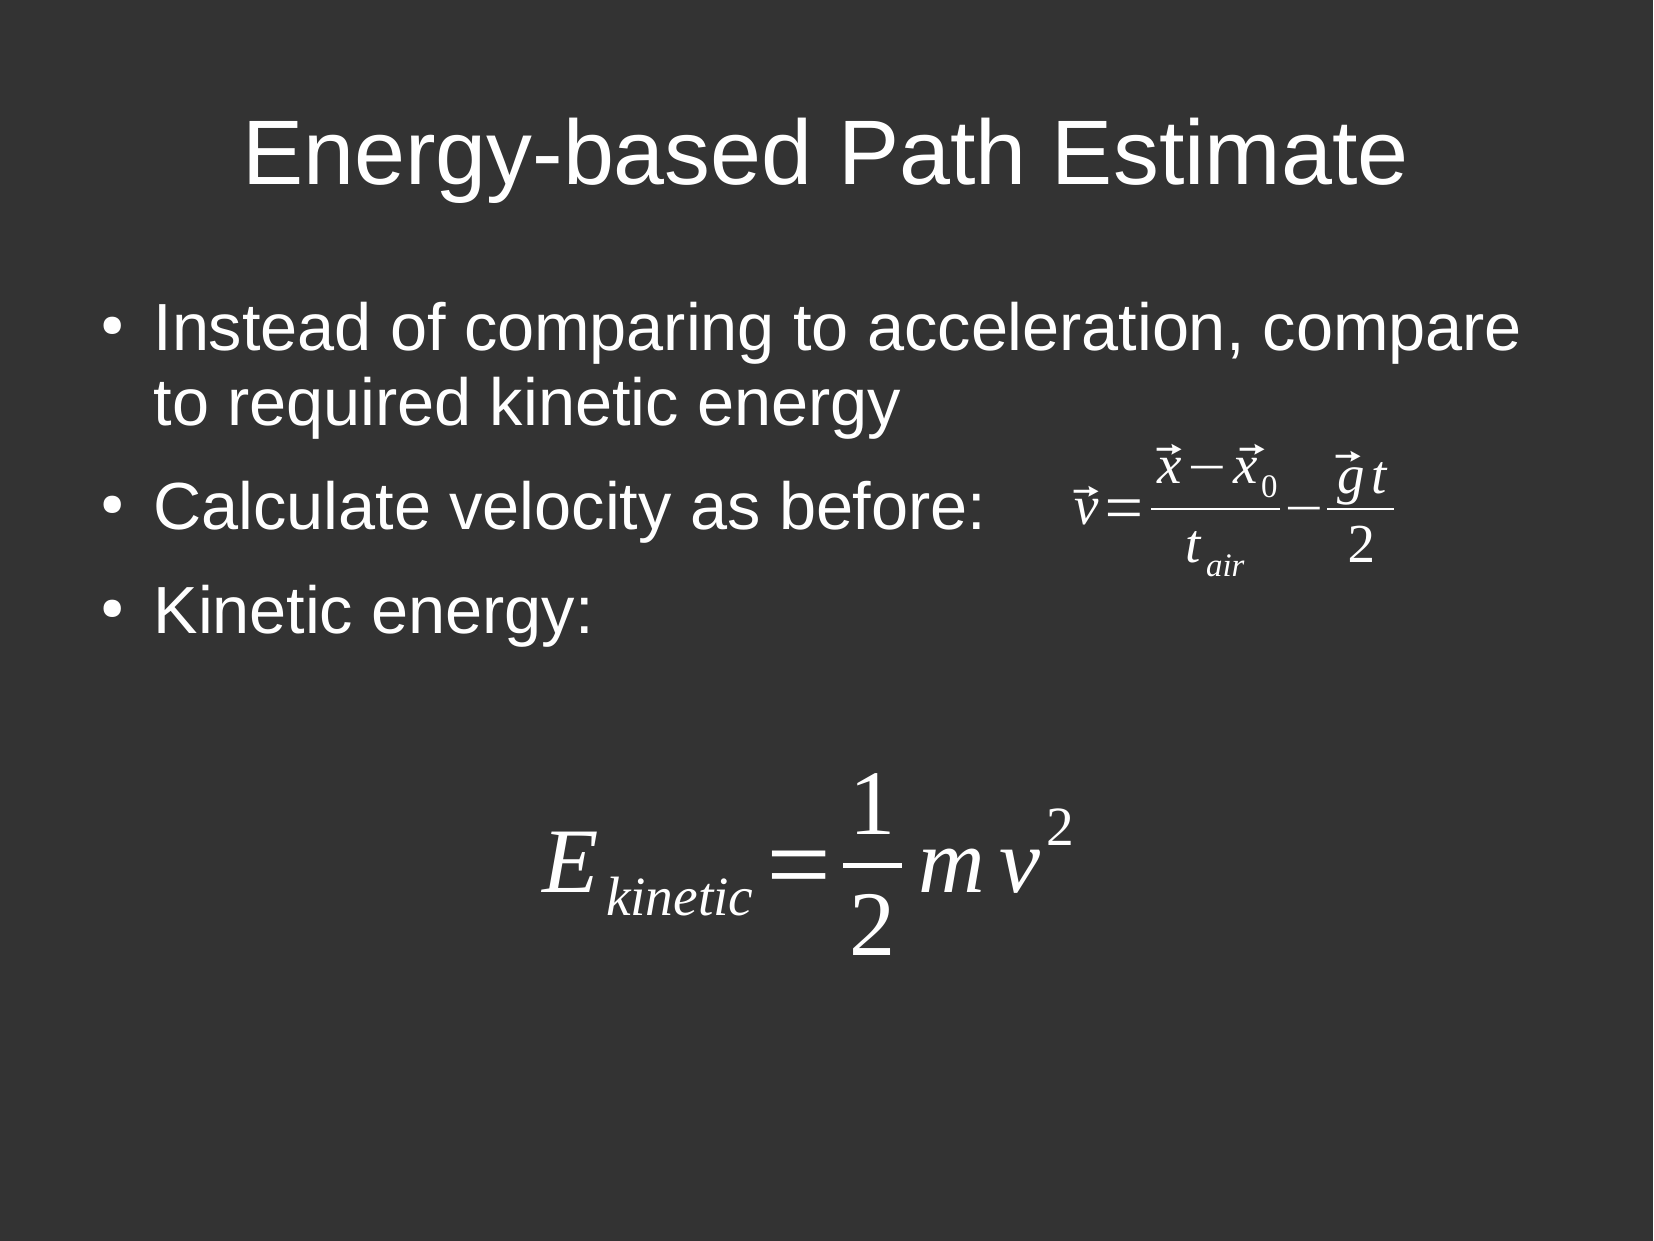

# Energy-based Path Estimate
Instead of comparing to acceleration, compare to required kinetic energy
Calculate velocity as before:
Kinetic energy: